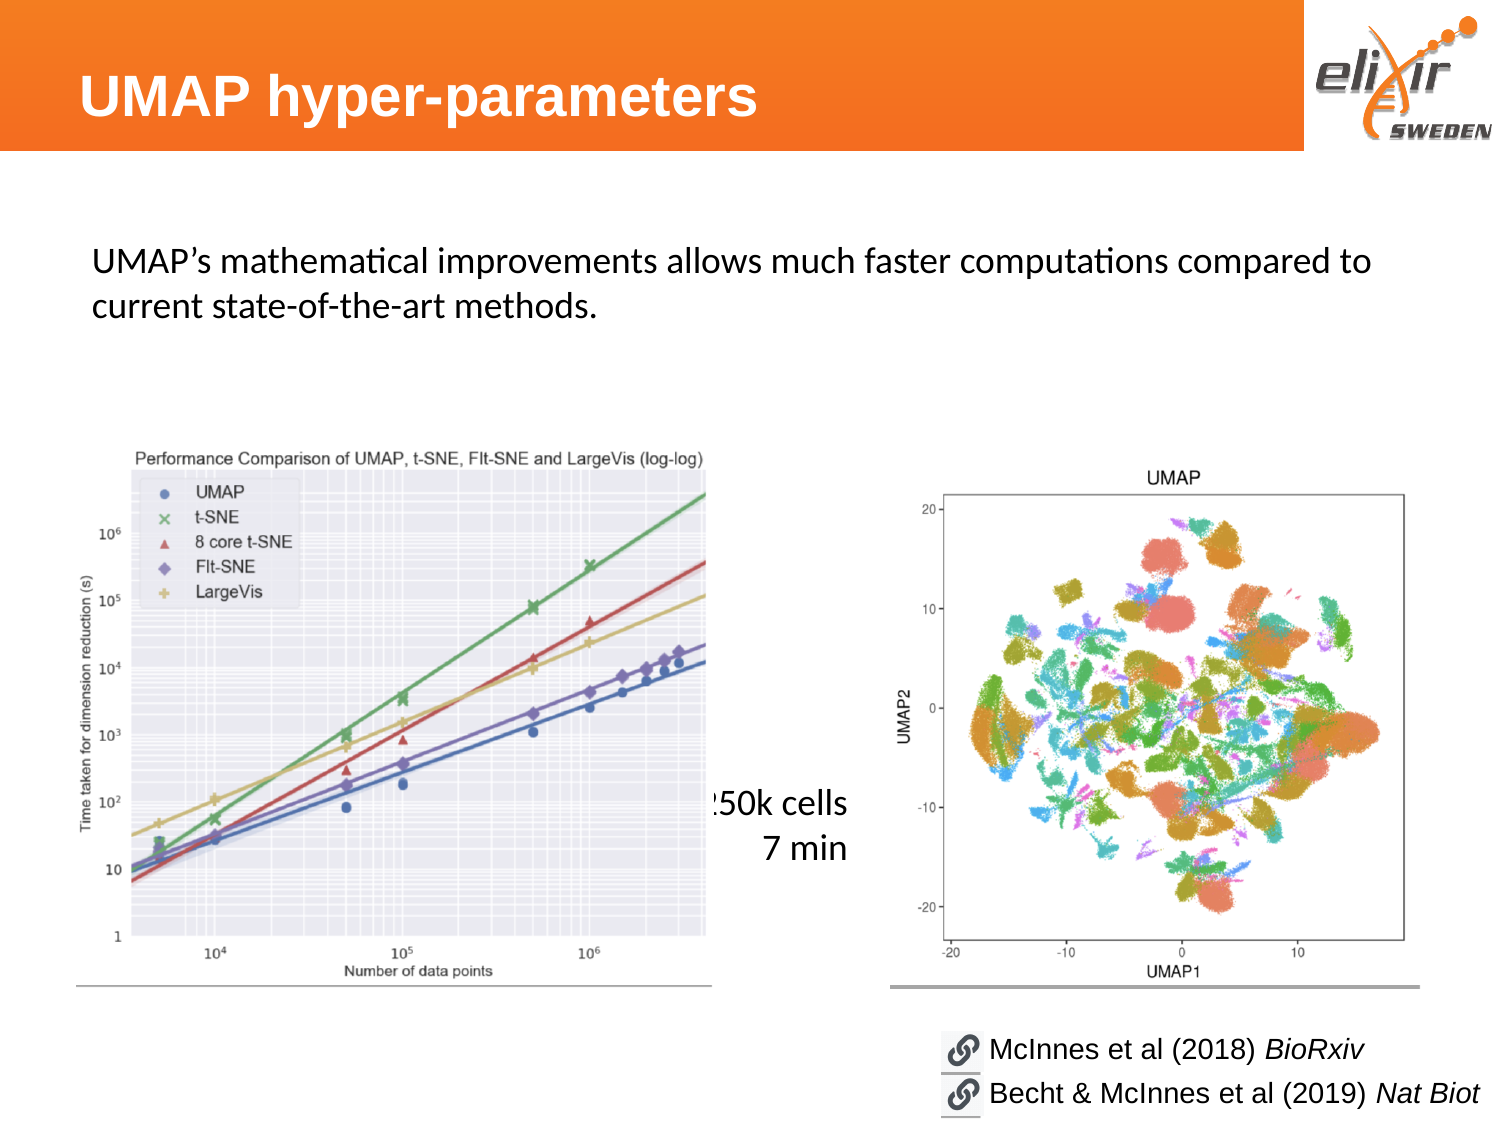

UMAP hyper-parameters
UMAP’s mathematical improvements allows much faster computations compared to current state-of-the-art methods.
250k cells
7 min
McInnes et al (2018) BioRxiv
Becht & McInnes et al (2019) Nat Biot